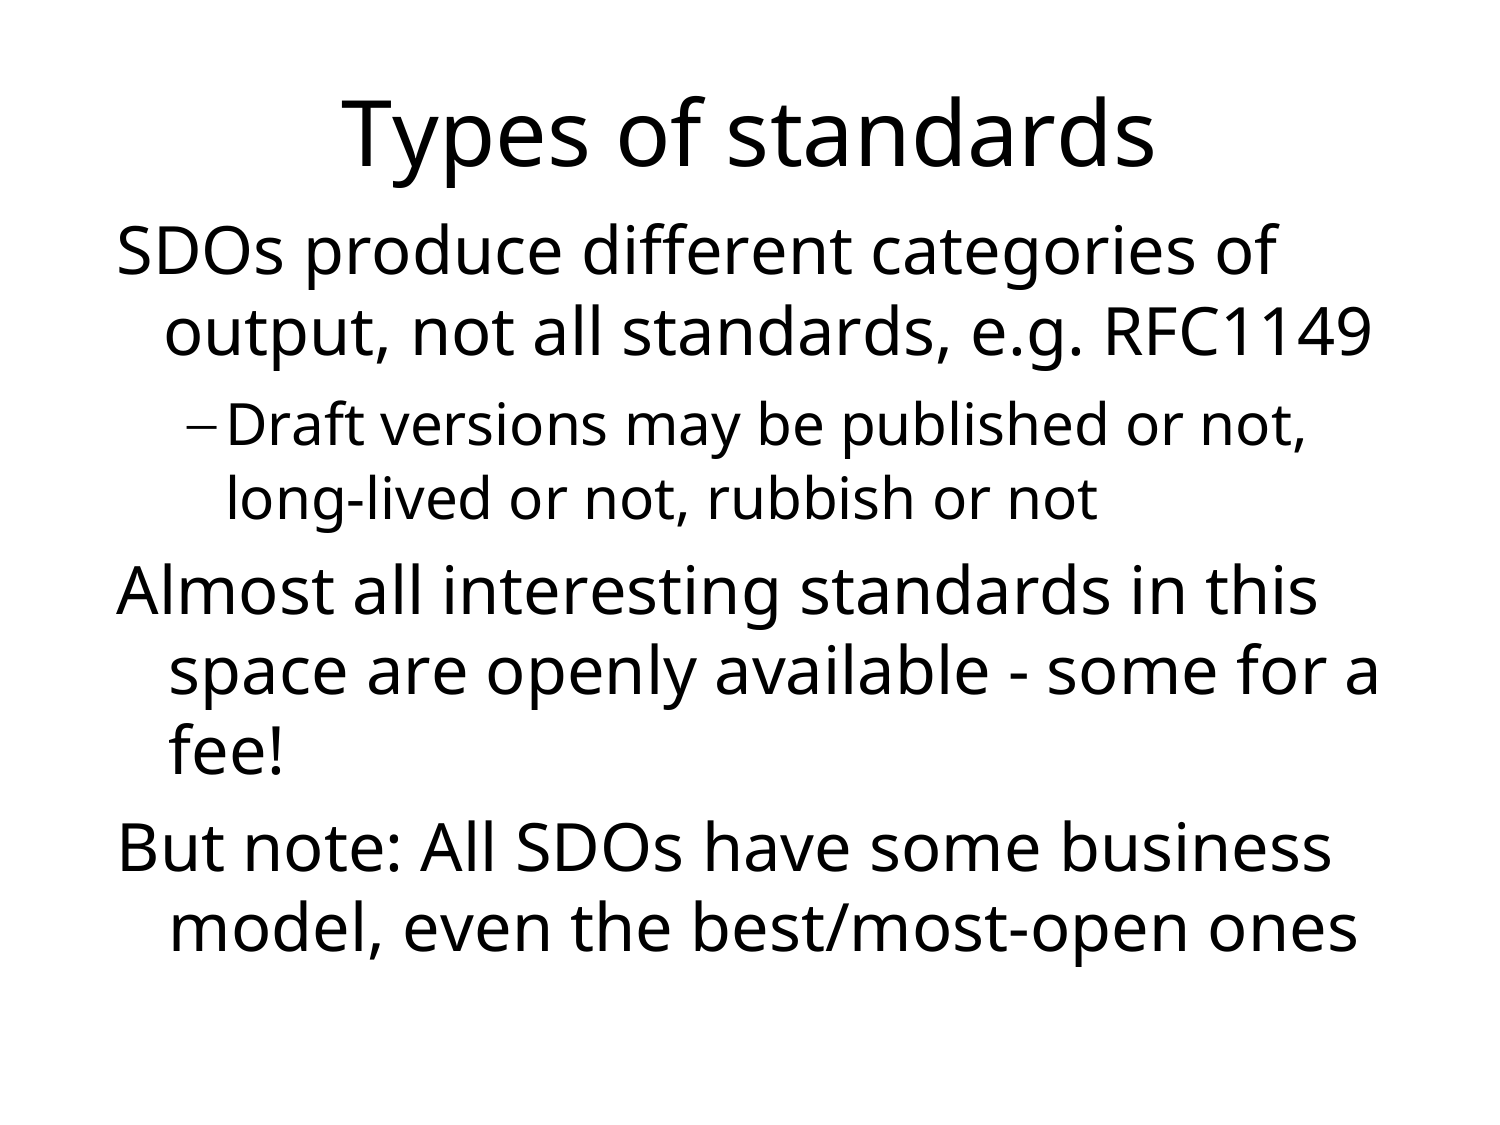

# Types of standards
SDOs produce different categories of output, not all standards, e.g. RFC1149
Draft versions may be published or not, long-lived or not, rubbish or not
Almost all interesting standards in this space are openly available - some for a fee!
But note: All SDOs have some business model, even the best/most-open ones